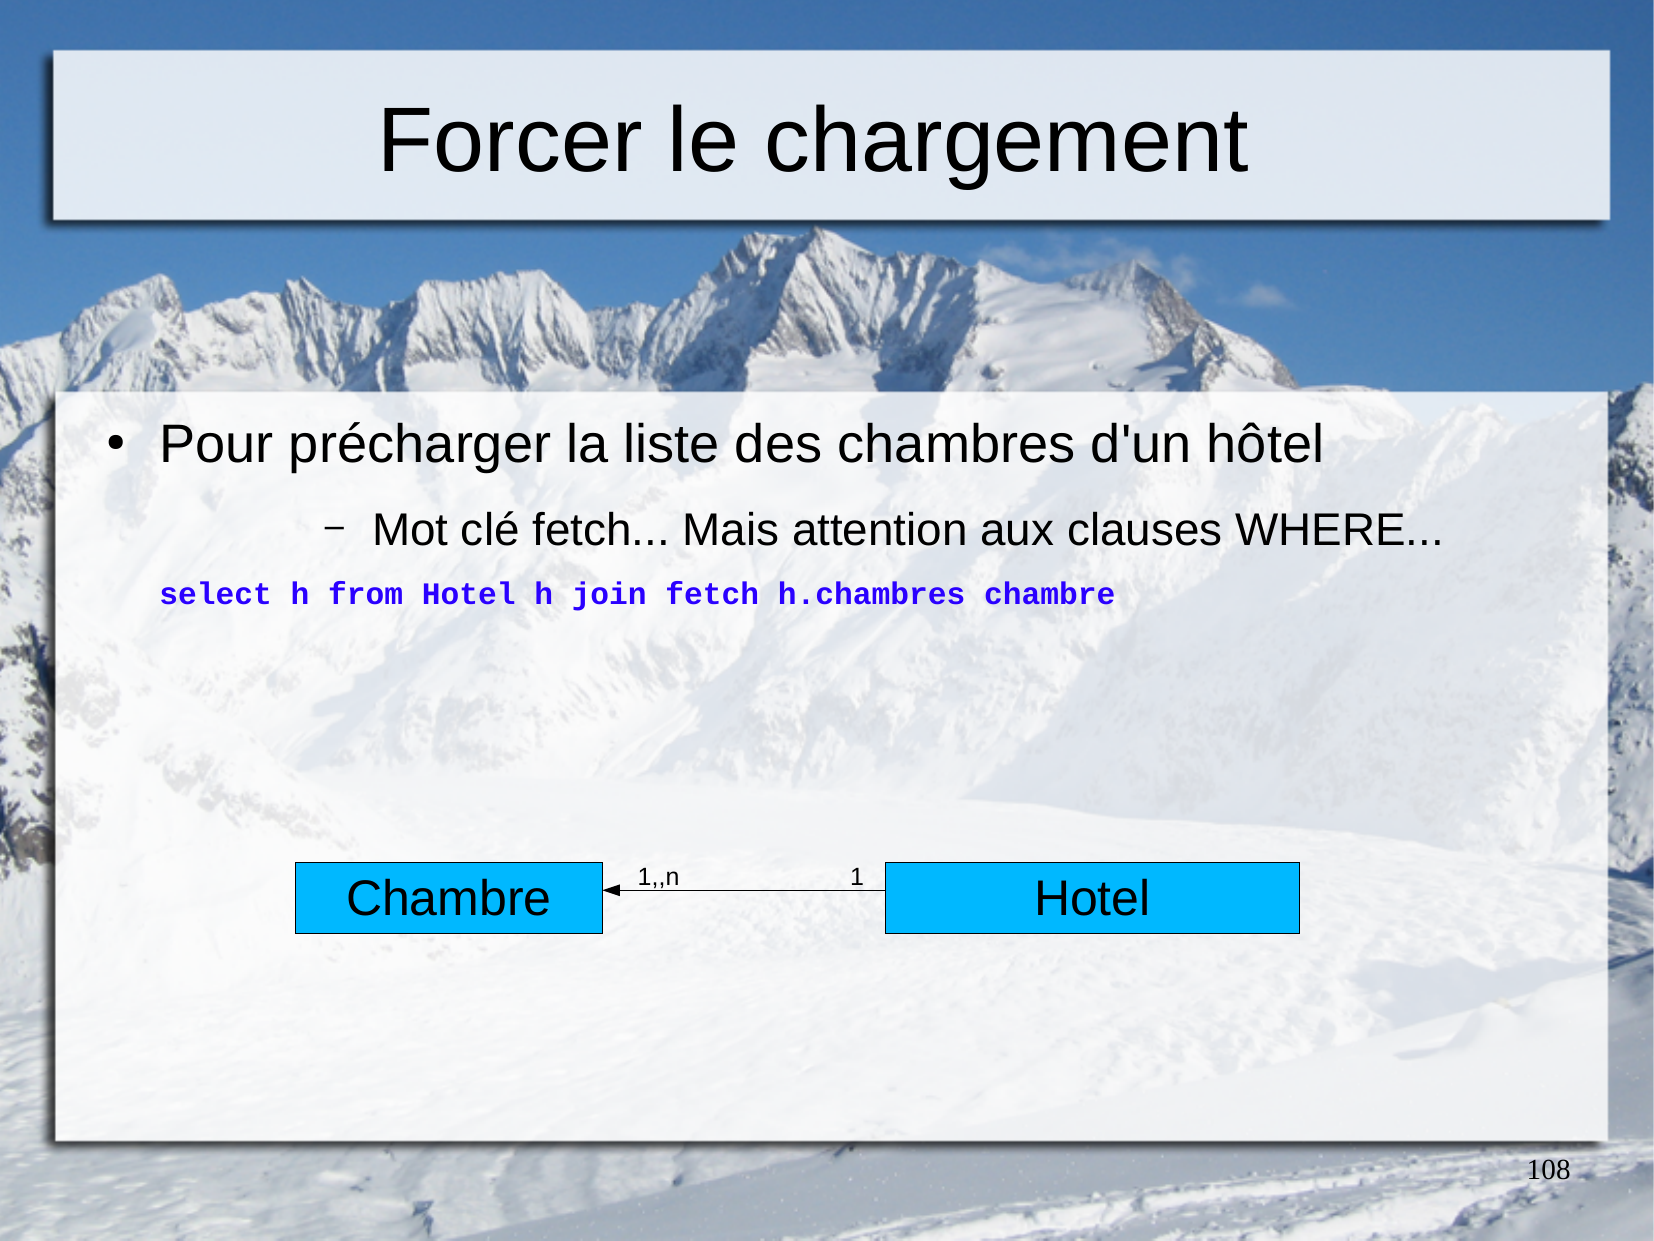

# Forcer le chargement
Pour précharger la liste des chambres d'un hôtel
Mot clé fetch... Mais attention aux clauses WHERE...
select h from Hotel h join fetch h.chambres chambre
Chambre
1,,n
1
Hotel
108